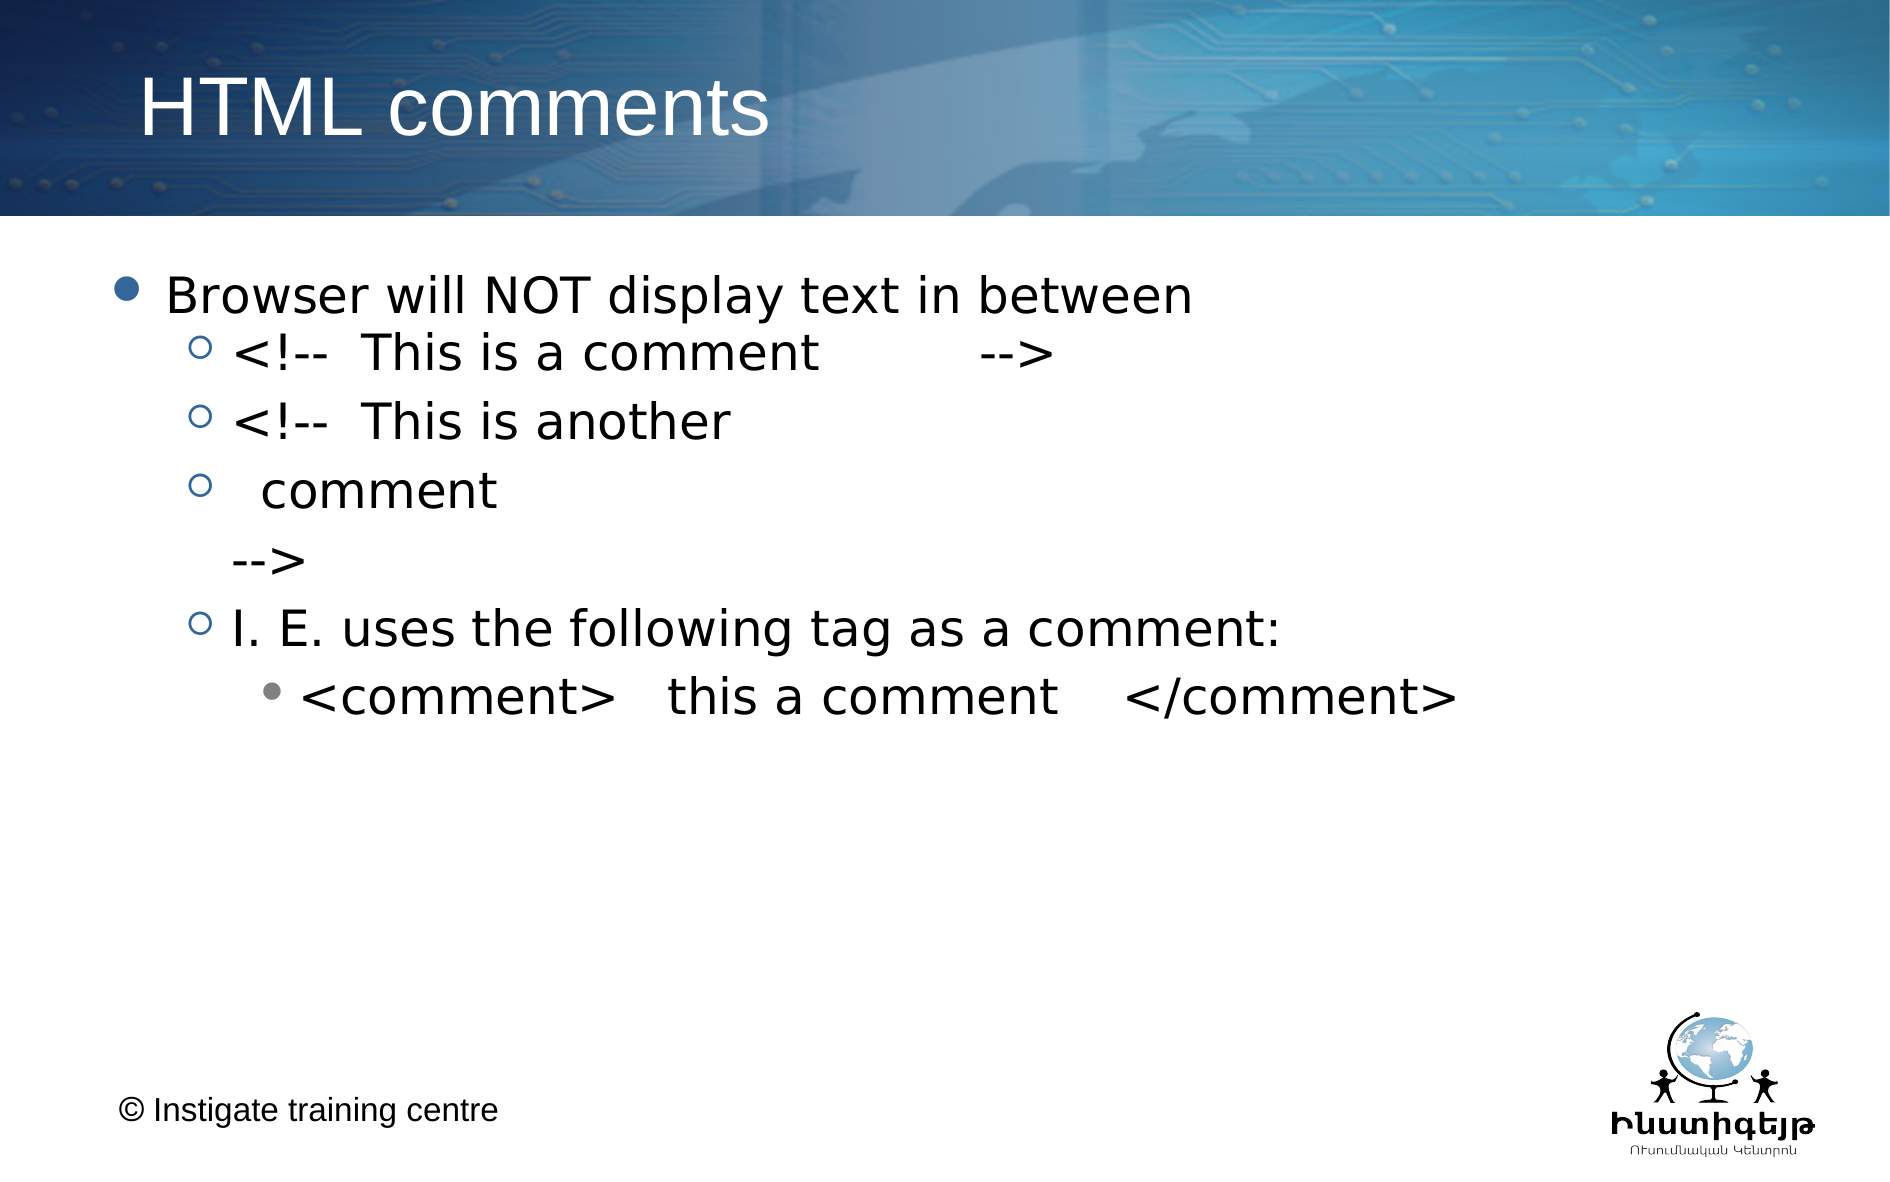

HTML comments
# Browser will NOT display text in between
<!-- This is a comment -->
<!-- This is another
	comment
-->
I. E. uses the following tag as a comment:
<comment> this a comment </comment>